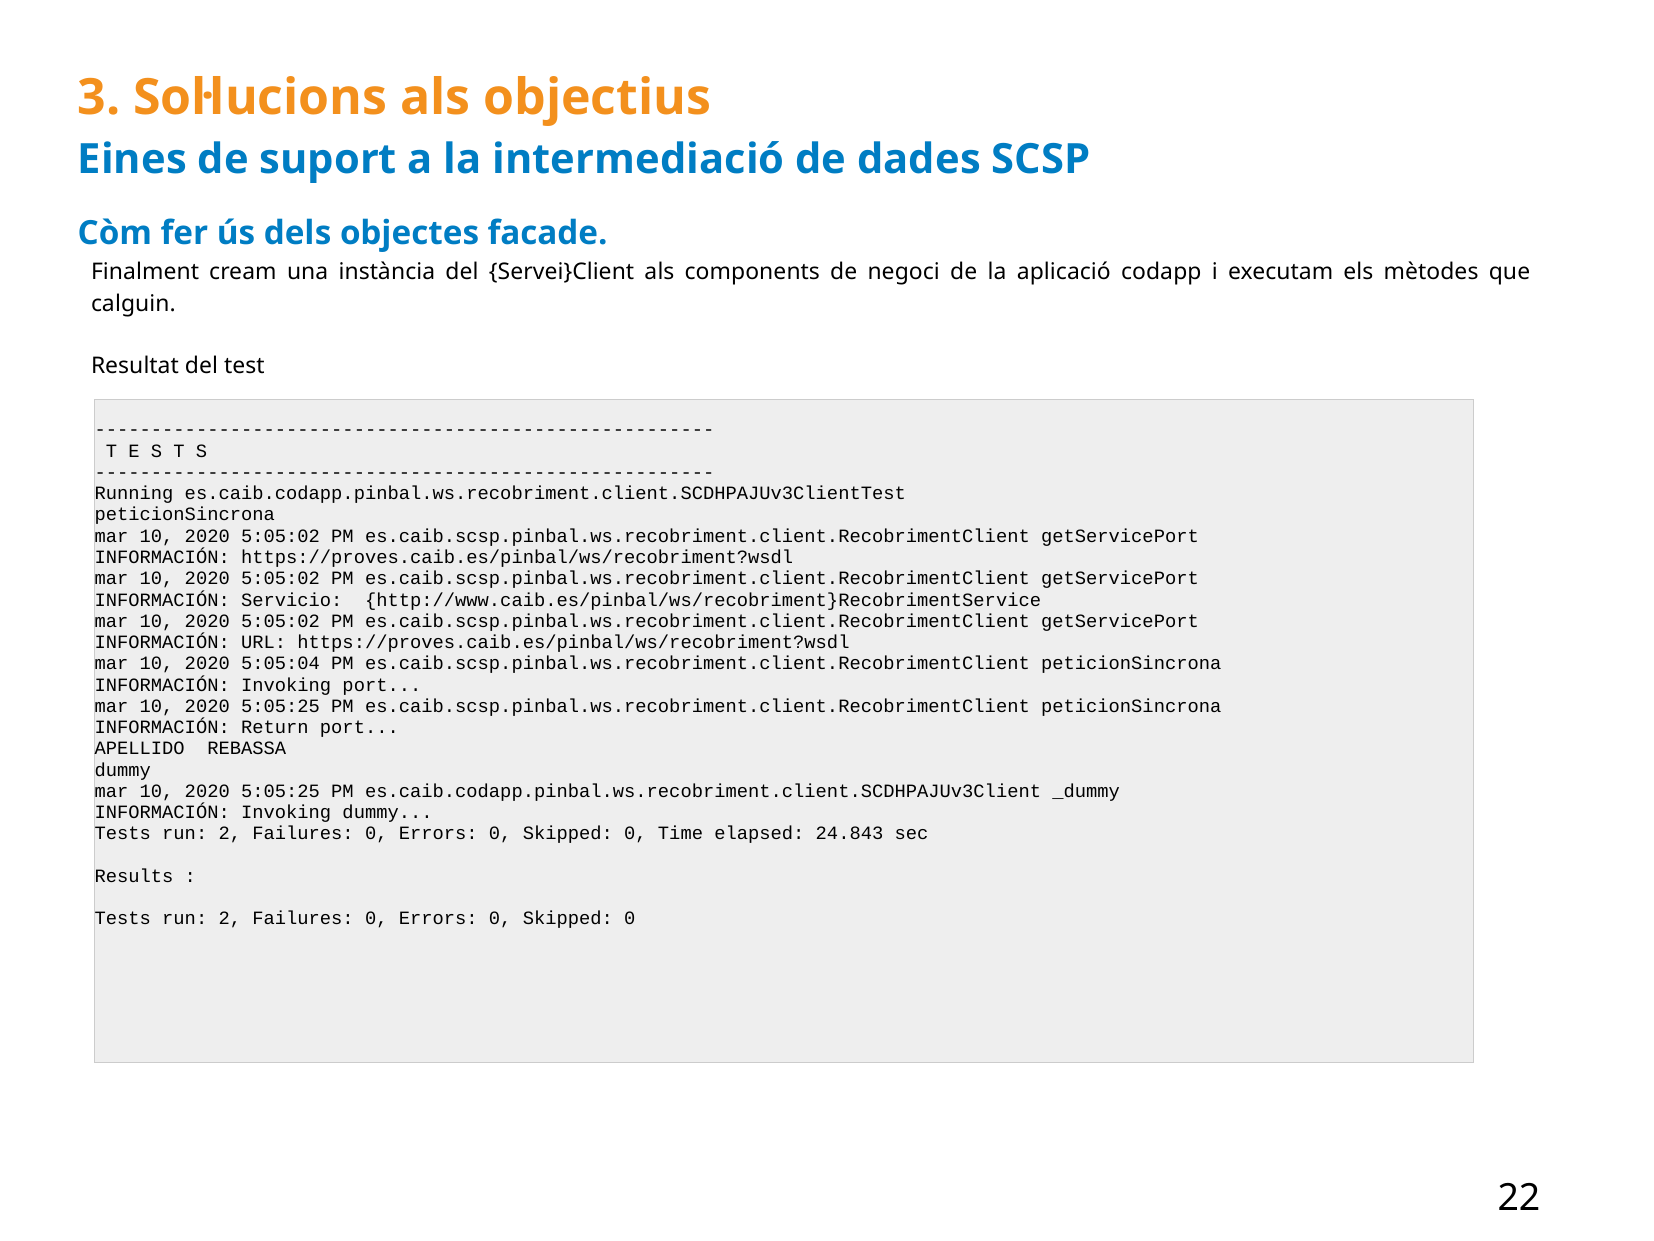

3. Sol·lucions als objectius
Eines de suport a la intermediació de dades SCSP
Còm fer ús dels objectes facade.
Finalment cream una instància del {Servei}Client als components de negoci de la aplicació codapp i executam els mètodes que calguin.
Resultat del test
-------------------------------------------------------
 T E S T S
-------------------------------------------------------
Running es.caib.codapp.pinbal.ws.recobriment.client.SCDHPAJUv3ClientTest
peticionSincrona
mar 10, 2020 5:05:02 PM es.caib.scsp.pinbal.ws.recobriment.client.RecobrimentClient getServicePort
INFORMACIÓN: https://proves.caib.es/pinbal/ws/recobriment?wsdl
mar 10, 2020 5:05:02 PM es.caib.scsp.pinbal.ws.recobriment.client.RecobrimentClient getServicePort
INFORMACIÓN: Servicio: {http://www.caib.es/pinbal/ws/recobriment}RecobrimentService
mar 10, 2020 5:05:02 PM es.caib.scsp.pinbal.ws.recobriment.client.RecobrimentClient getServicePort
INFORMACIÓN: URL: https://proves.caib.es/pinbal/ws/recobriment?wsdl
mar 10, 2020 5:05:04 PM es.caib.scsp.pinbal.ws.recobriment.client.RecobrimentClient peticionSincrona
INFORMACIÓN: Invoking port...
mar 10, 2020 5:05:25 PM es.caib.scsp.pinbal.ws.recobriment.client.RecobrimentClient peticionSincrona
INFORMACIÓN: Return port...
APELLIDO REBASSA
dummy
mar 10, 2020 5:05:25 PM es.caib.codapp.pinbal.ws.recobriment.client.SCDHPAJUv3Client _dummy
INFORMACIÓN: Invoking dummy...
Tests run: 2, Failures: 0, Errors: 0, Skipped: 0, Time elapsed: 24.843 sec
Results :
Tests run: 2, Failures: 0, Errors: 0, Skipped: 0